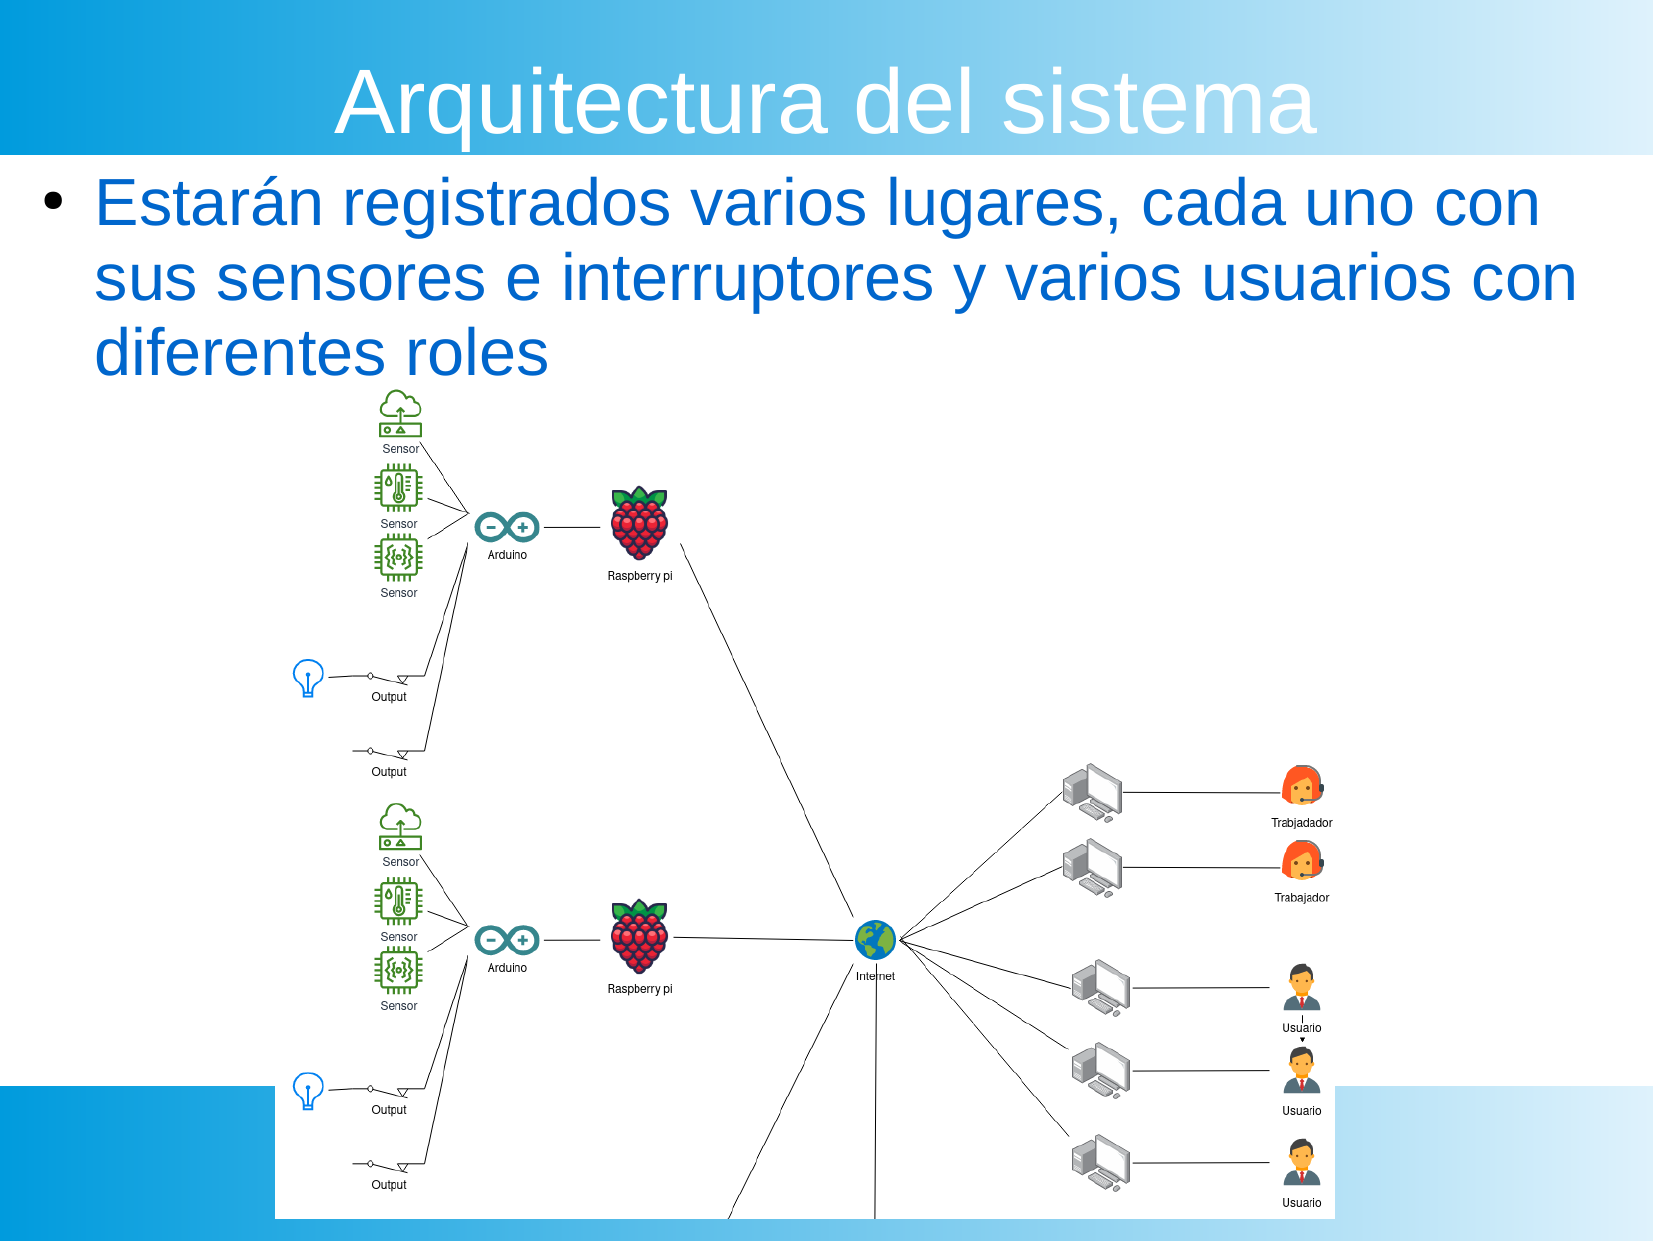

# Arquitectura del sistema
Estarán registrados varios lugares, cada uno con sus sensores e interruptores y varios usuarios con diferentes roles